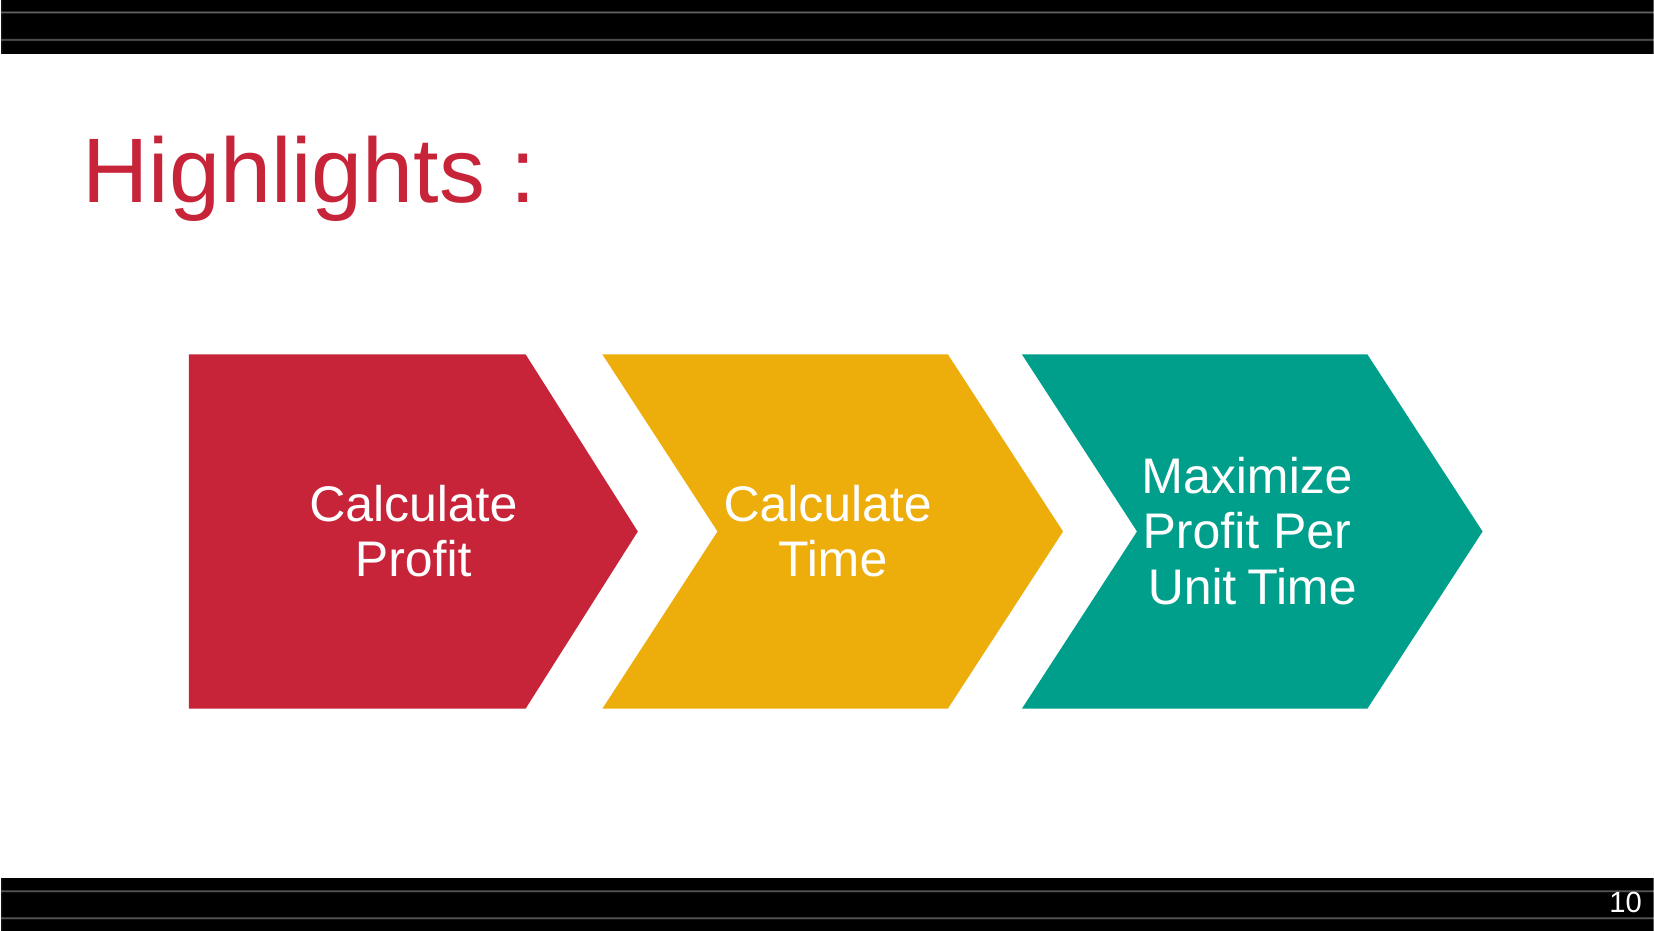

# Highlights :
Calculate
Profit
Calculate
Time
Maximize
Profit Per
Unit Time